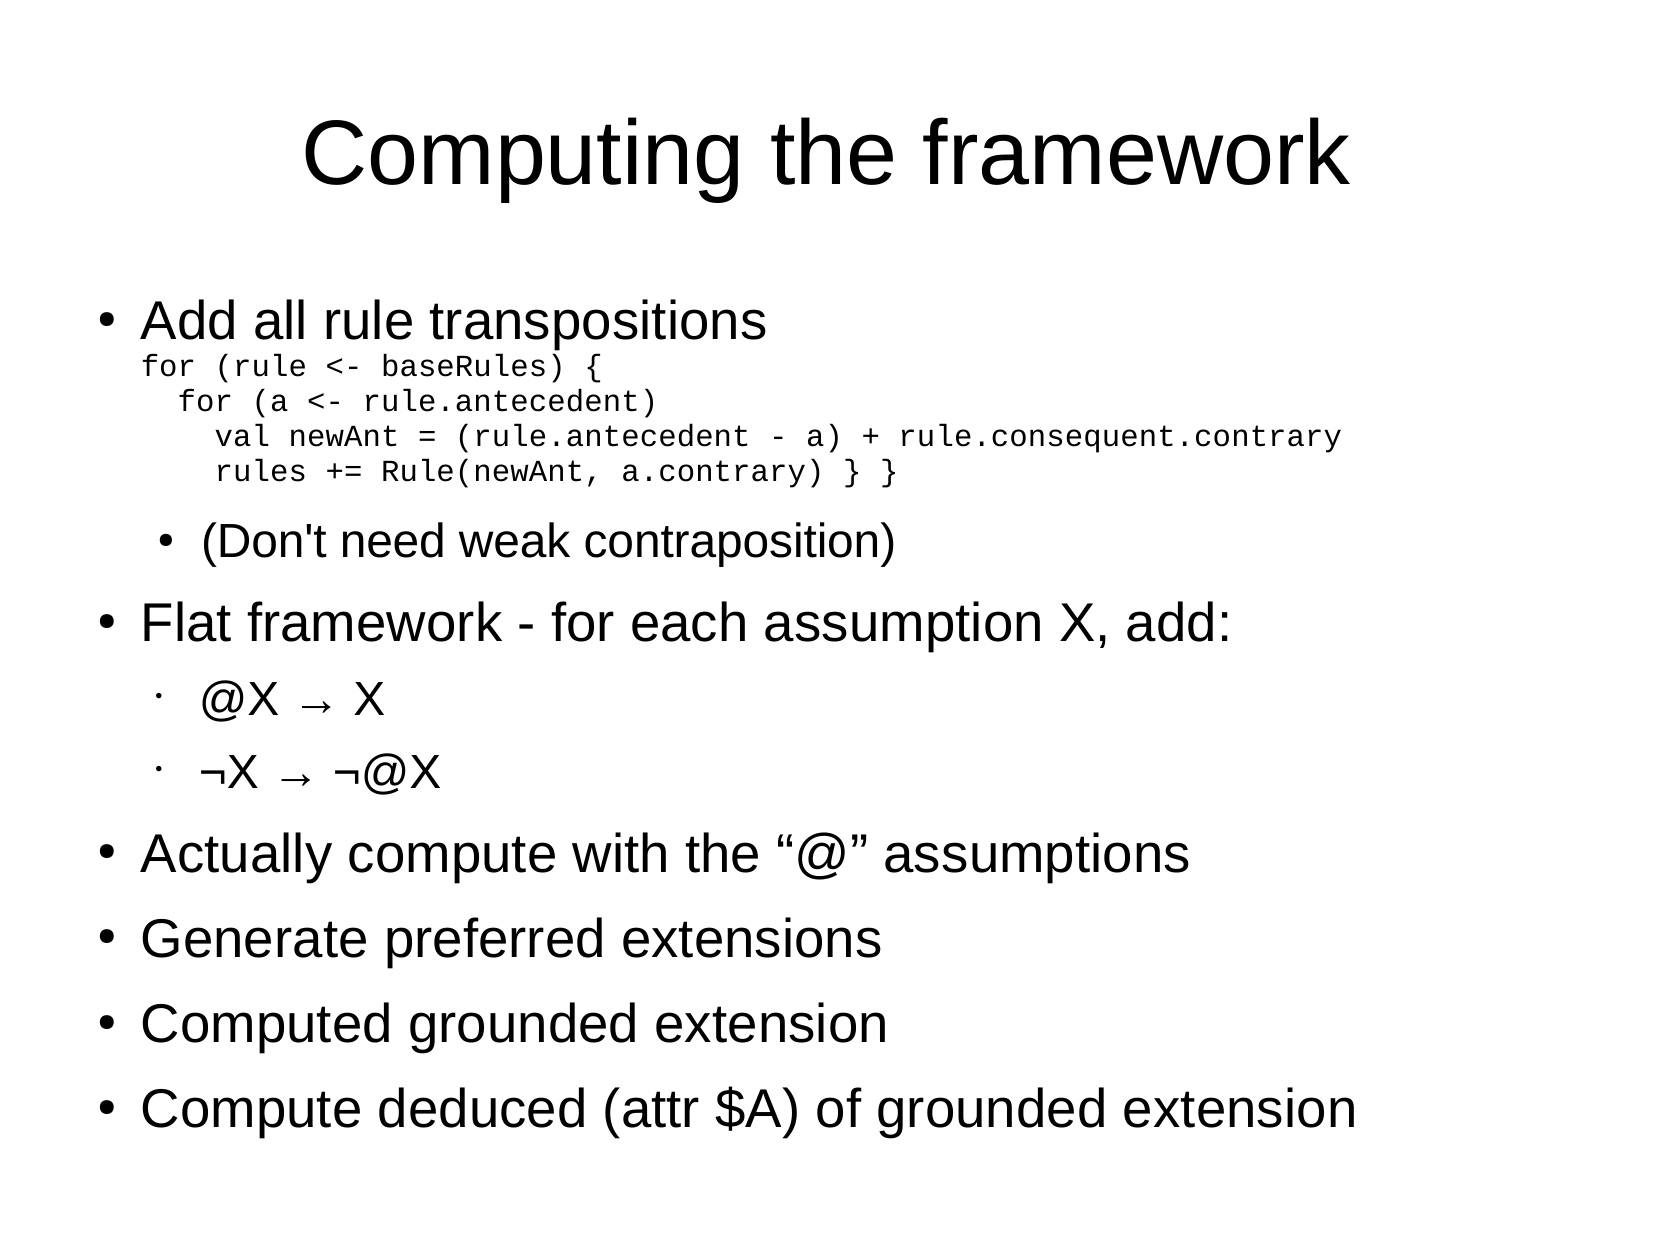

# Computing the framework
Add all rule transpositions
for (rule <- baseRules) {
 for (a <- rule.antecedent)
 val newAnt = (rule.antecedent - a) + rule.consequent.contrary
 rules += Rule(newAnt, a.contrary) } }
(Don't need weak contraposition)
Flat framework - for each assumption X, add:
@X → X
¬X → ¬@X
Actually compute with the “@” assumptions
Generate preferred extensions
Computed grounded extension
Compute deduced (attr $A) of grounded extension